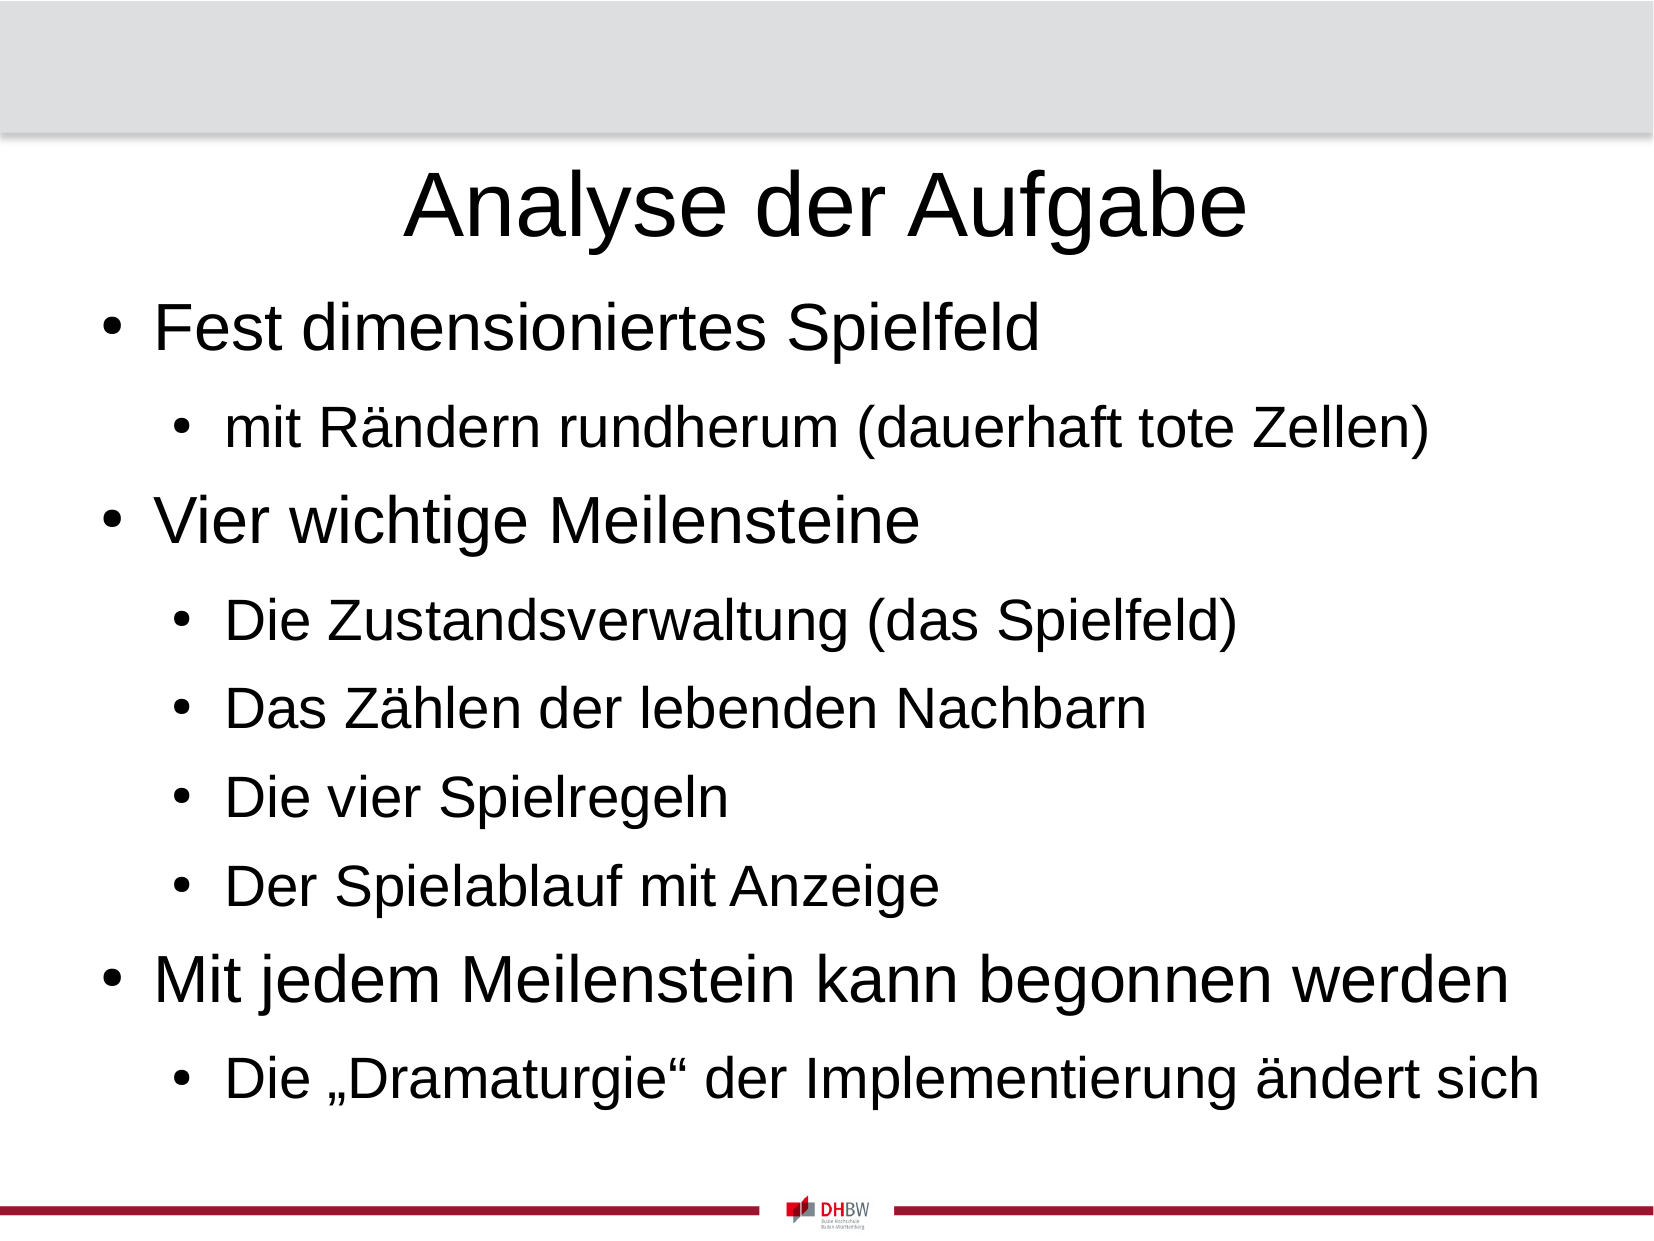

# Analyse der Aufgabe
Fest dimensioniertes Spielfeld
mit Rändern rundherum (dauerhaft tote Zellen)
Vier wichtige Meilensteine
Die Zustandsverwaltung (das Spielfeld)
Das Zählen der lebenden Nachbarn
Die vier Spielregeln
Der Spielablauf mit Anzeige
Mit jedem Meilenstein kann begonnen werden
Die „Dramaturgie“ der Implementierung ändert sich